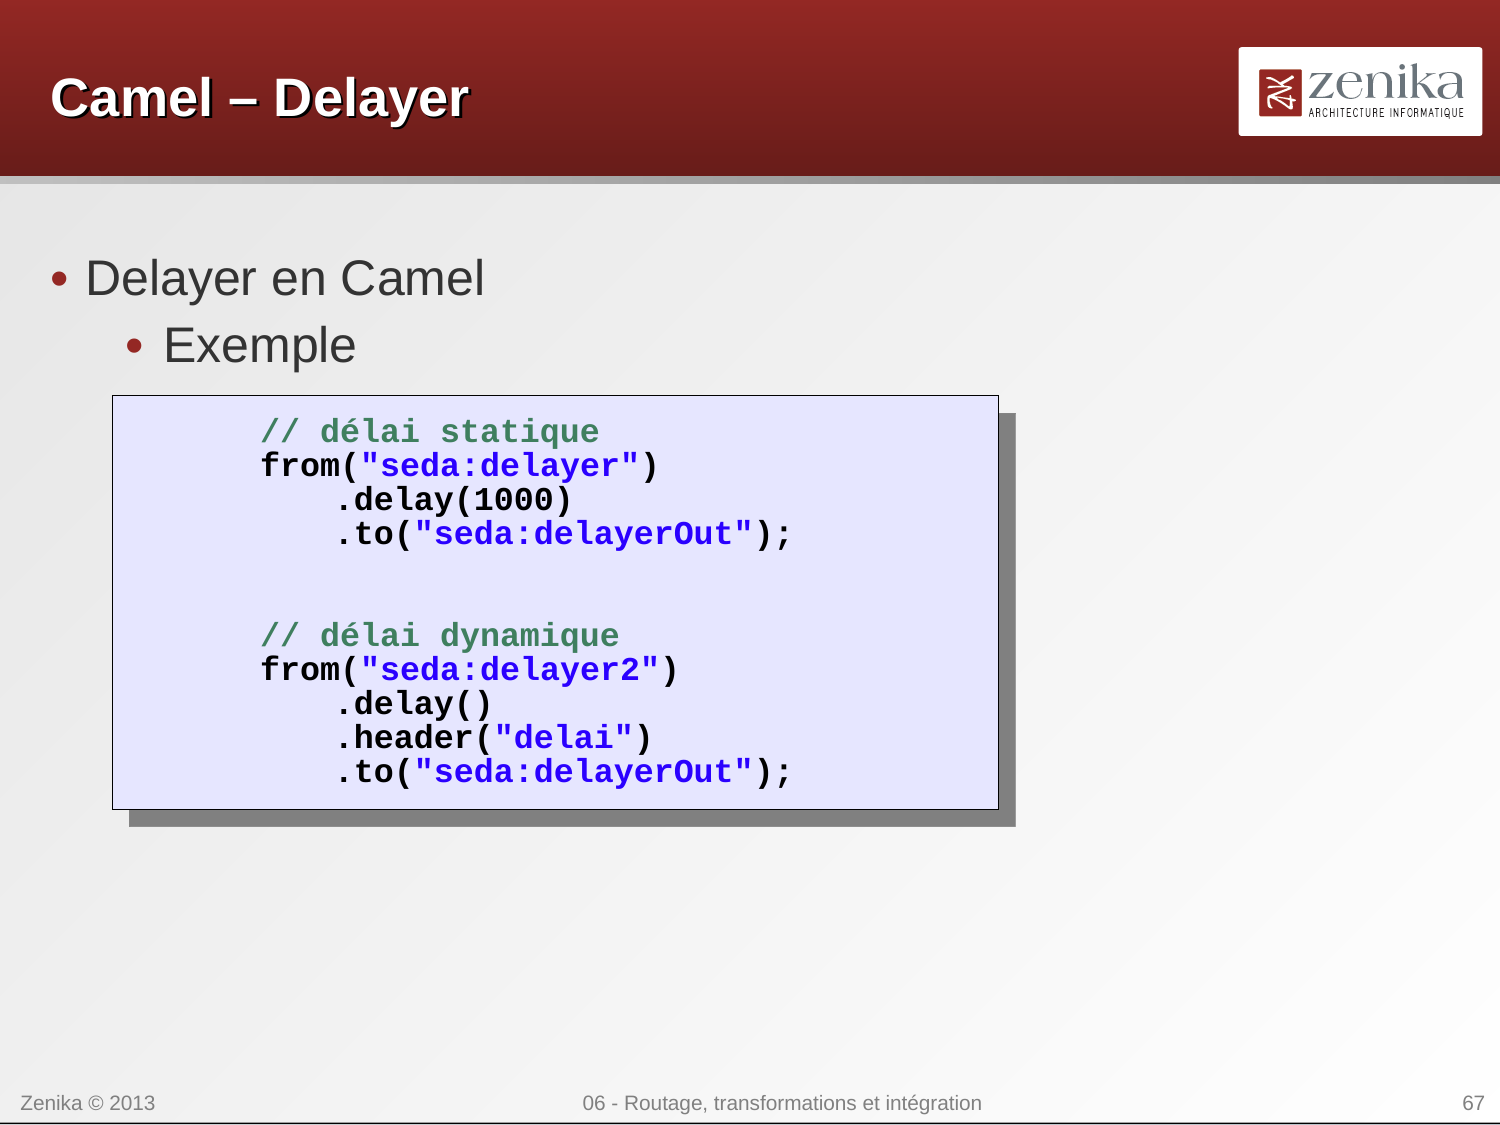

# Camel – Delayer
Delayer en Camel
Exemple
	// délai statique
	from("seda:delayer")
		.delay(1000)
		.to("seda:delayerOut");
	// délai dynamique
	from("seda:delayer2")
		.delay()
		.header("delai")
		.to("seda:delayerOut");